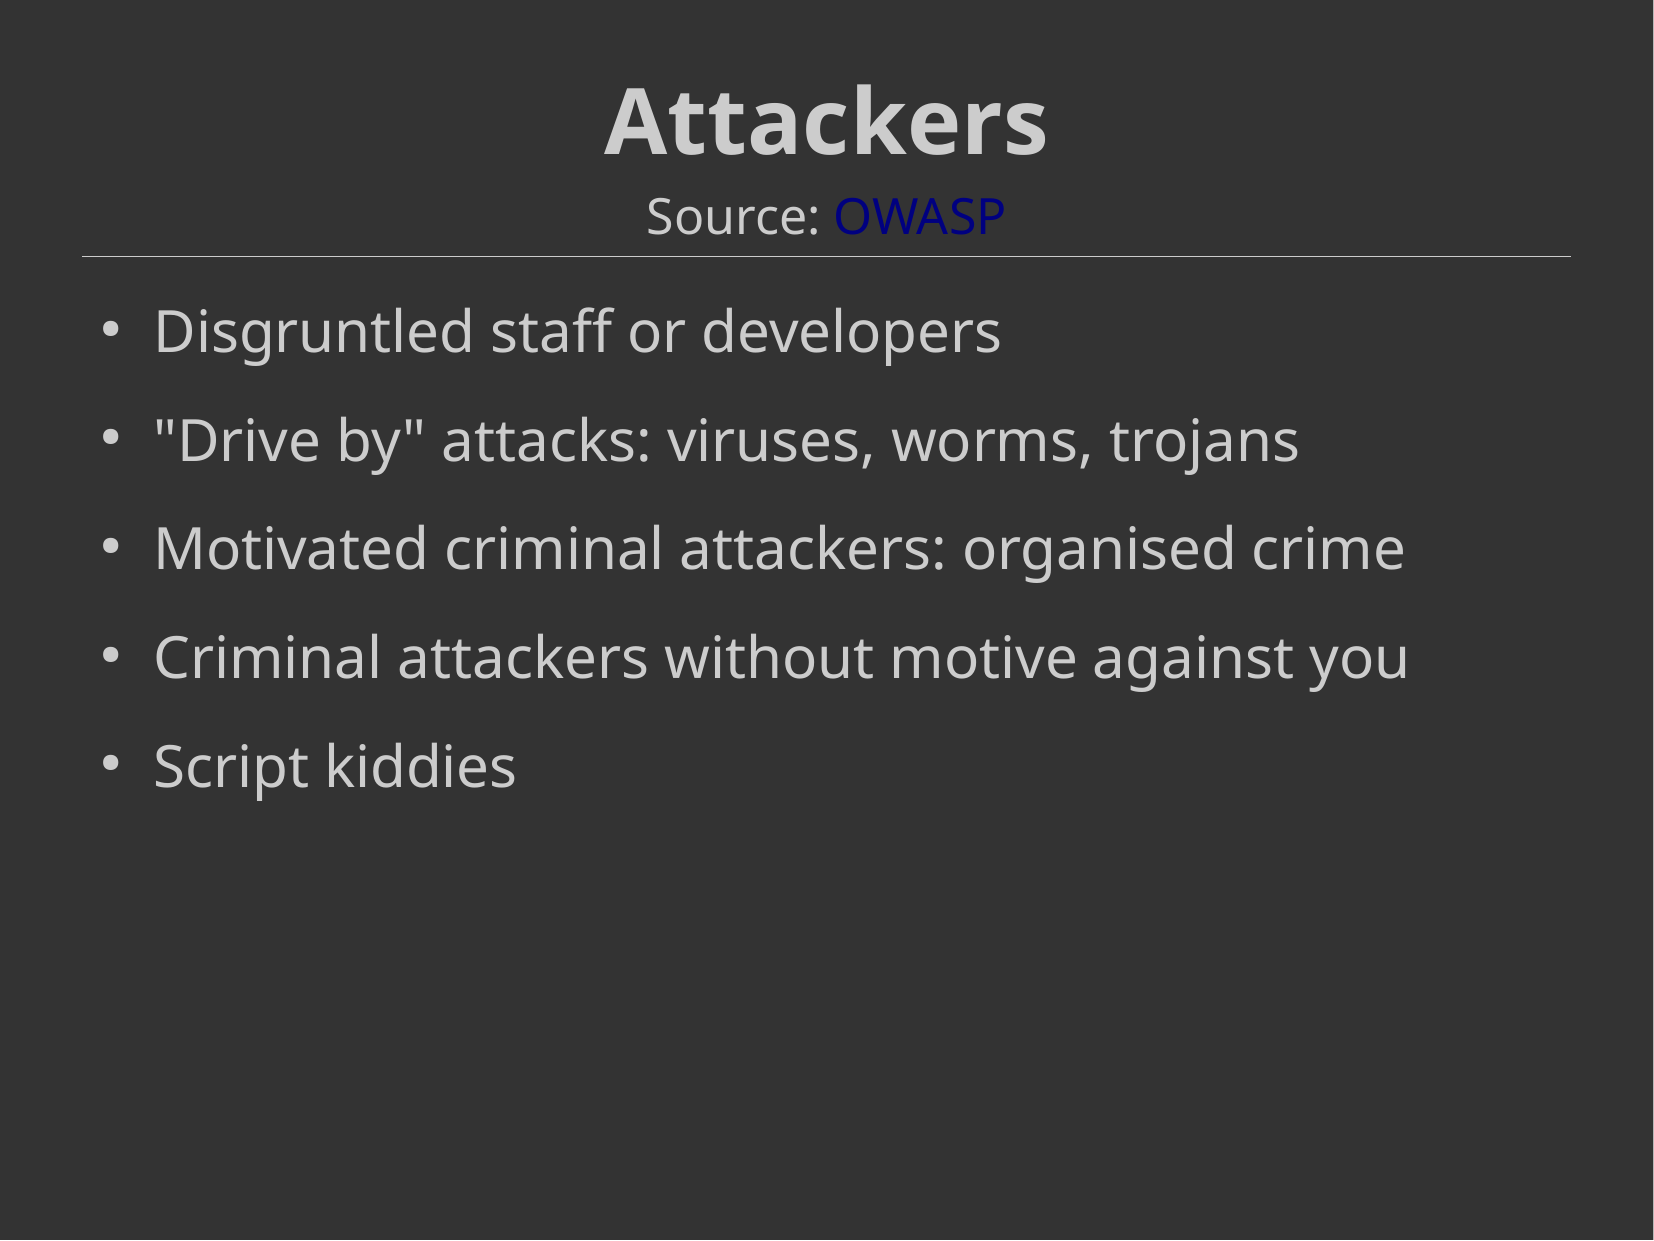

# Attackers Source: OWASP
Disgruntled staff or developers
"Drive by" attacks: viruses, worms, trojans
Motivated criminal attackers: organised crime
Criminal attackers without motive against you
Script kiddies